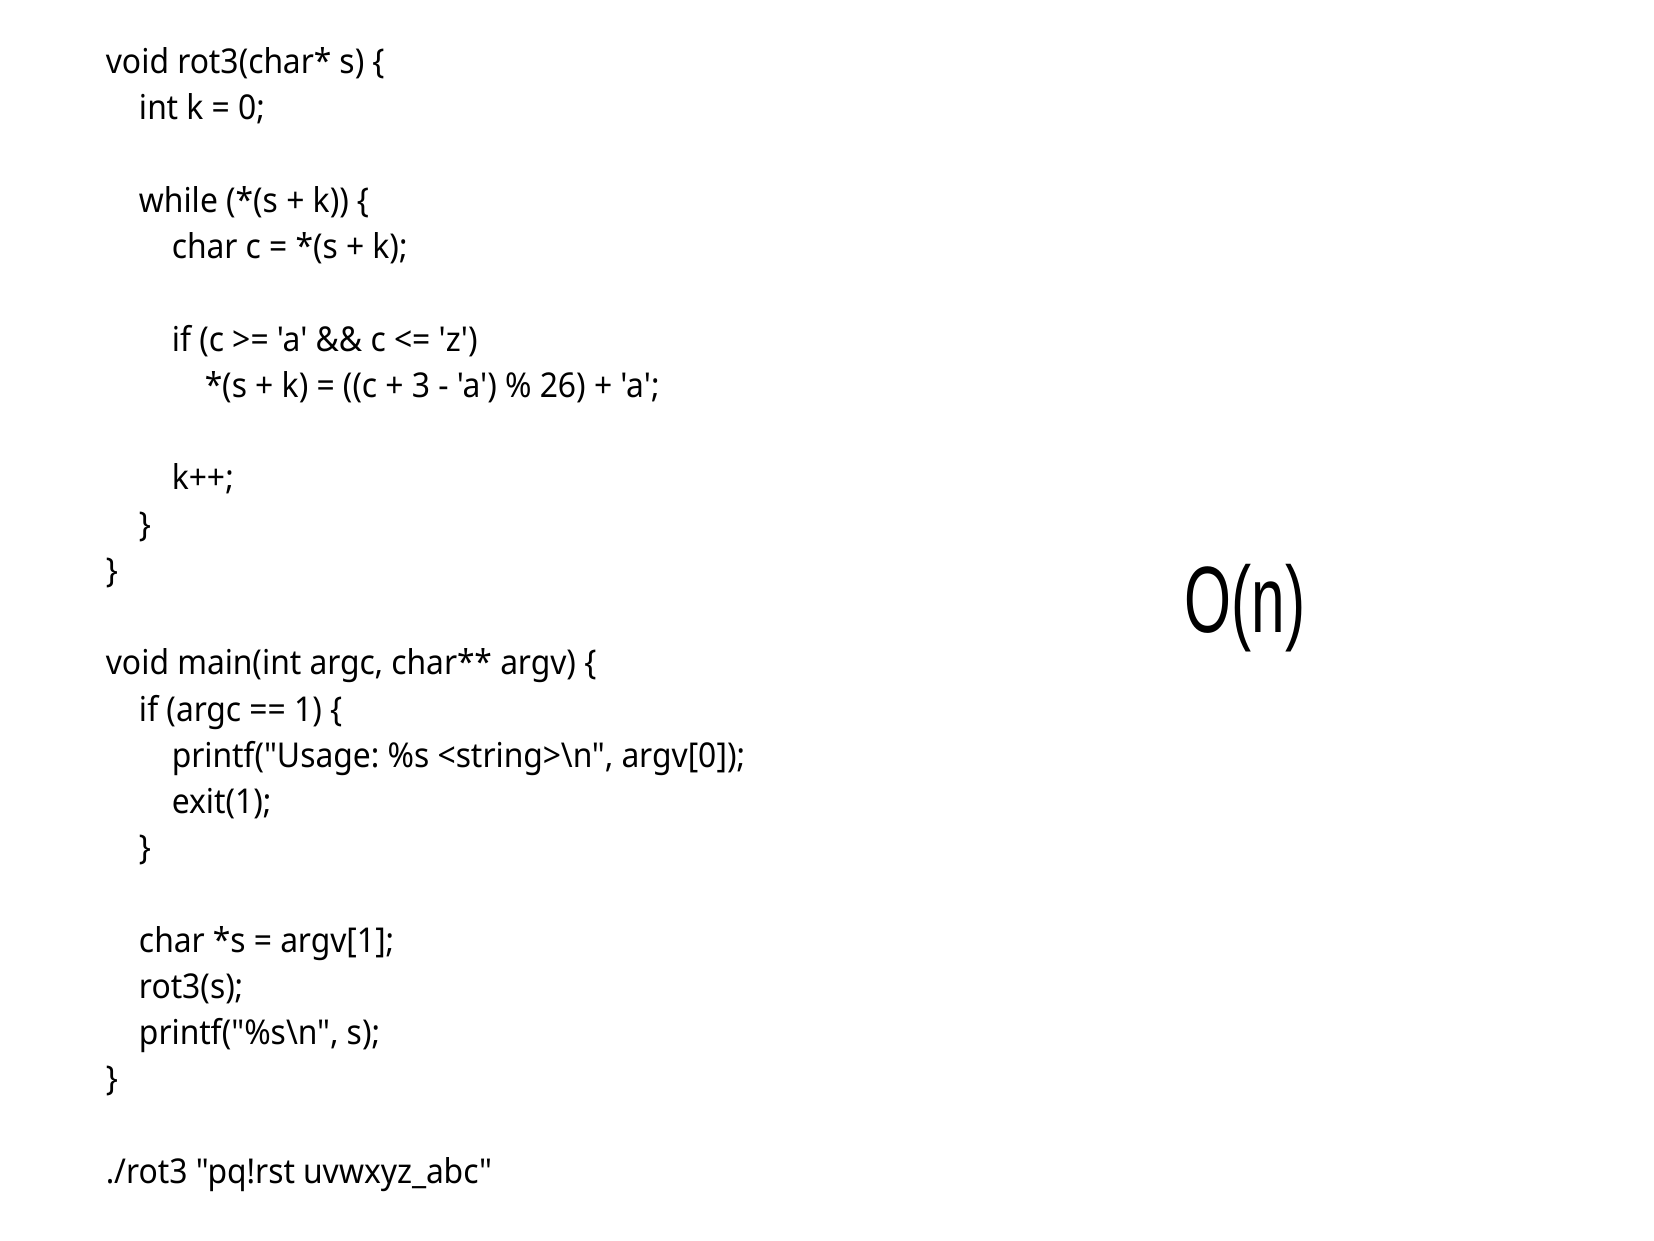

void rot3(char* s) {
 int k = 0;
 while (*(s + k)) {
 char c = *(s + k);
 if (c >= 'a' && c <= 'z')
 *(s + k) = ((c + 3 - 'a') % 26) + 'a';
 k++;
 }
}
void main(int argc, char** argv) {
 if (argc == 1) {
 printf("Usage: %s <string>\n", argv[0]);
 exit(1);
 }
 char *s = argv[1];
 rot3(s);
 printf("%s\n", s);
}
./rot3 "pq!rst uvwxyz_abc"
O(n)